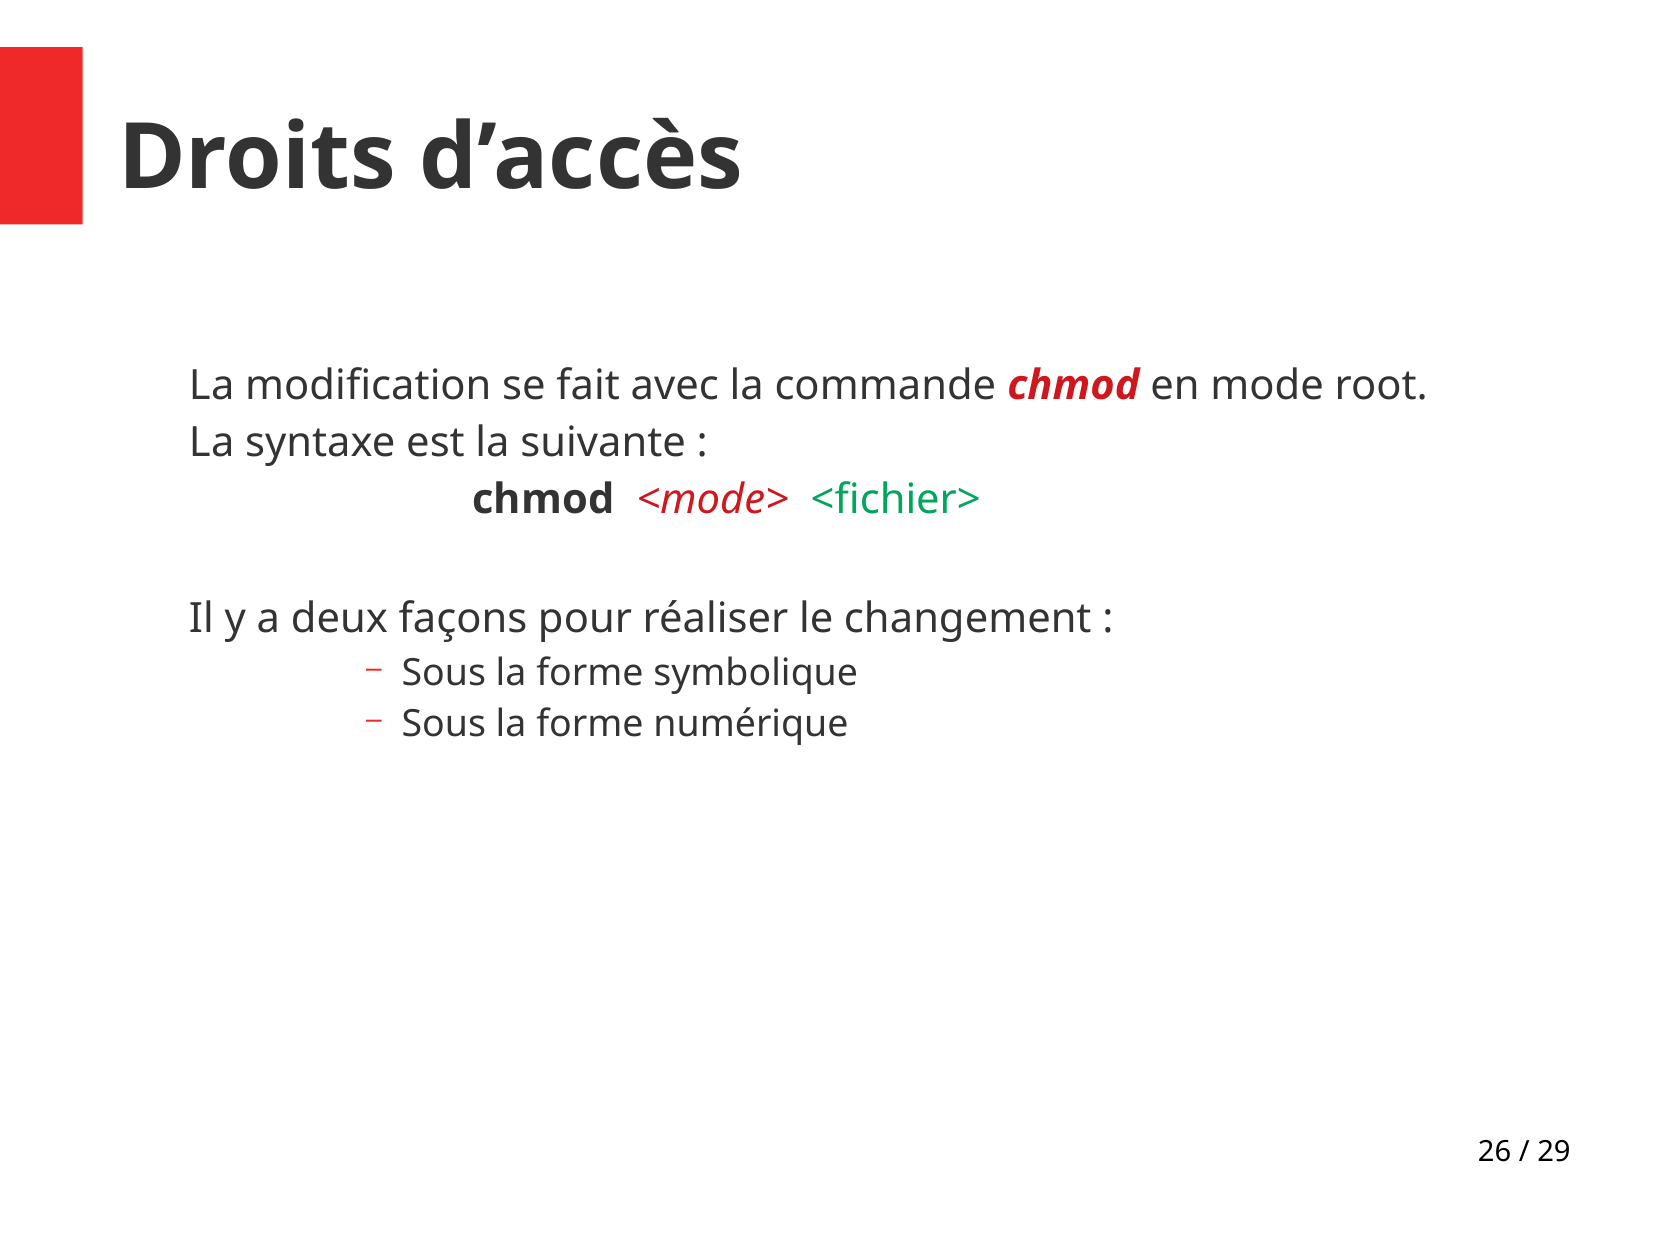

# Droits d’accès
La modification se fait avec la commande chmod en mode root.
La syntaxe est la suivante :
chmod <mode> <fichier>
Il y a deux façons pour réaliser le changement :
Sous la forme symbolique
Sous la forme numérique
26